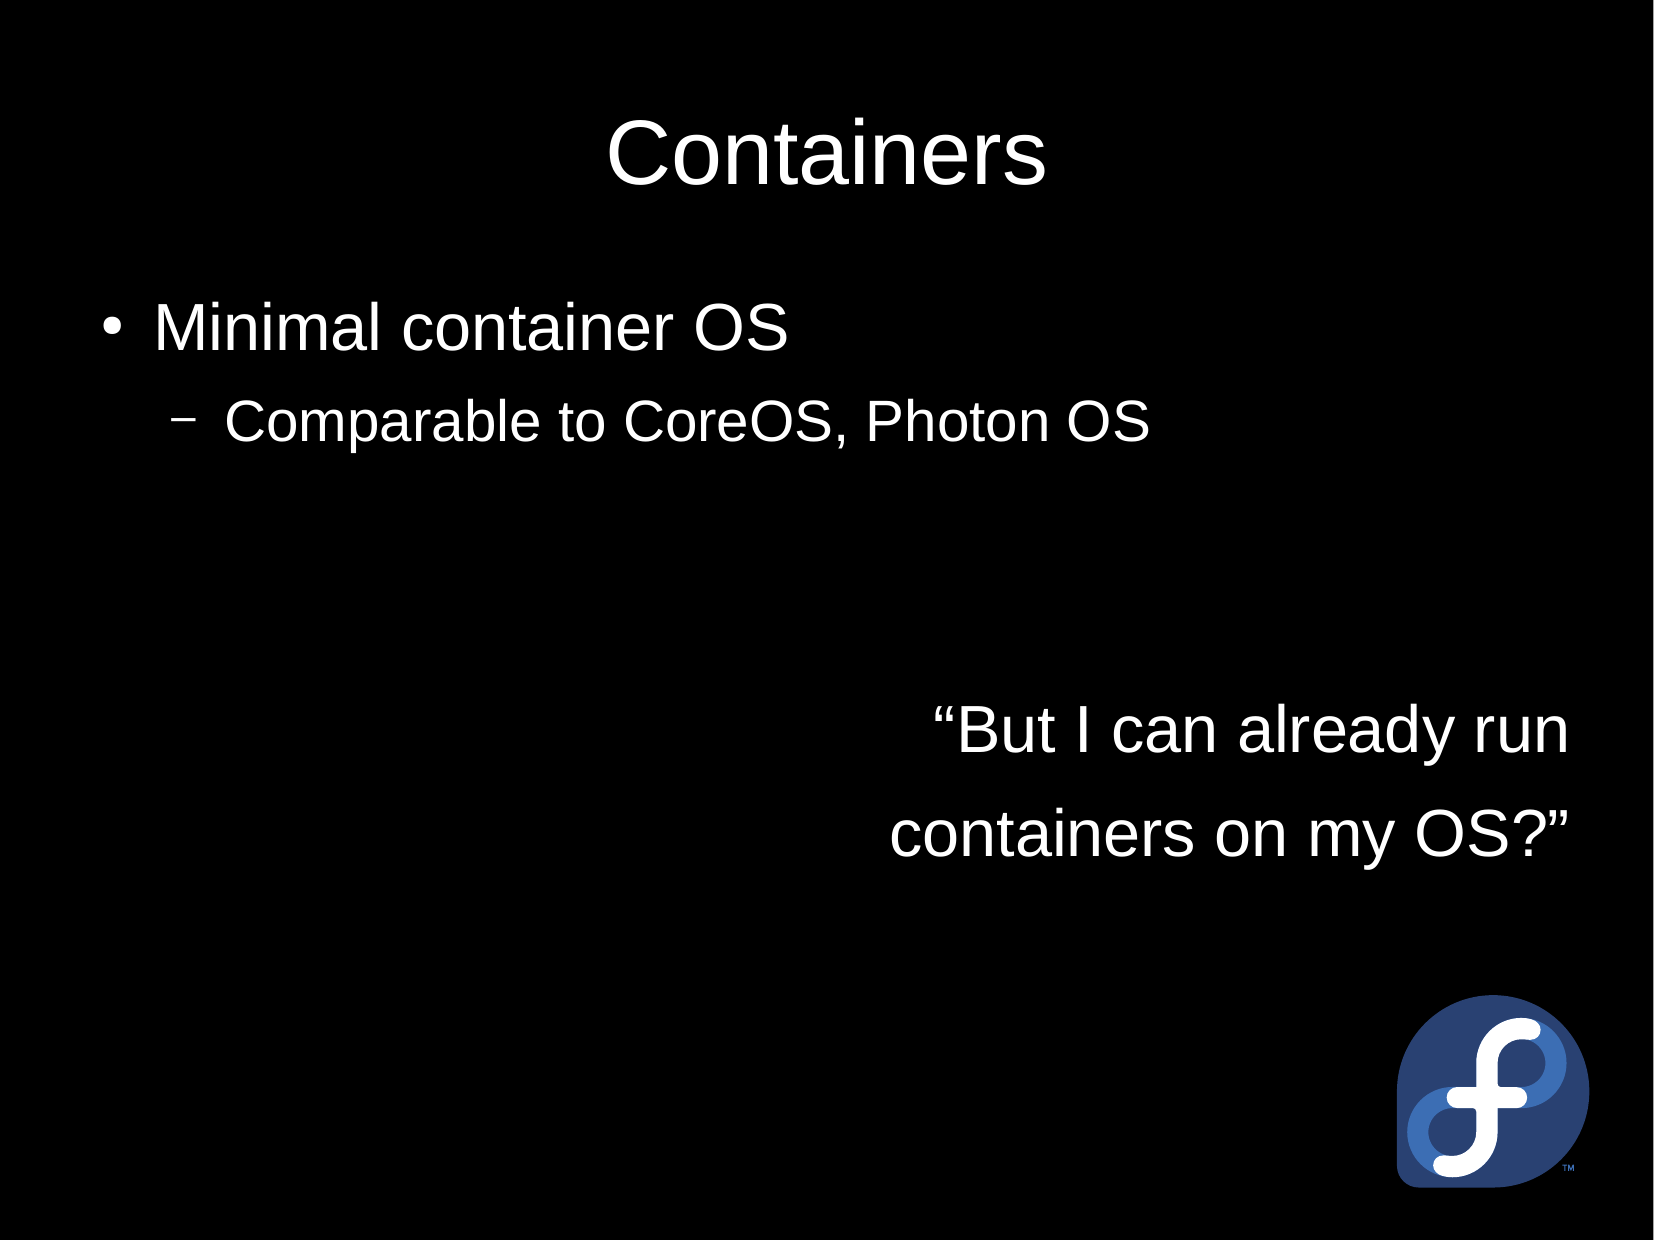

# Containers
Minimal container OS
Comparable to CoreOS, Photon OS
“But I can already run
containers on my OS?”